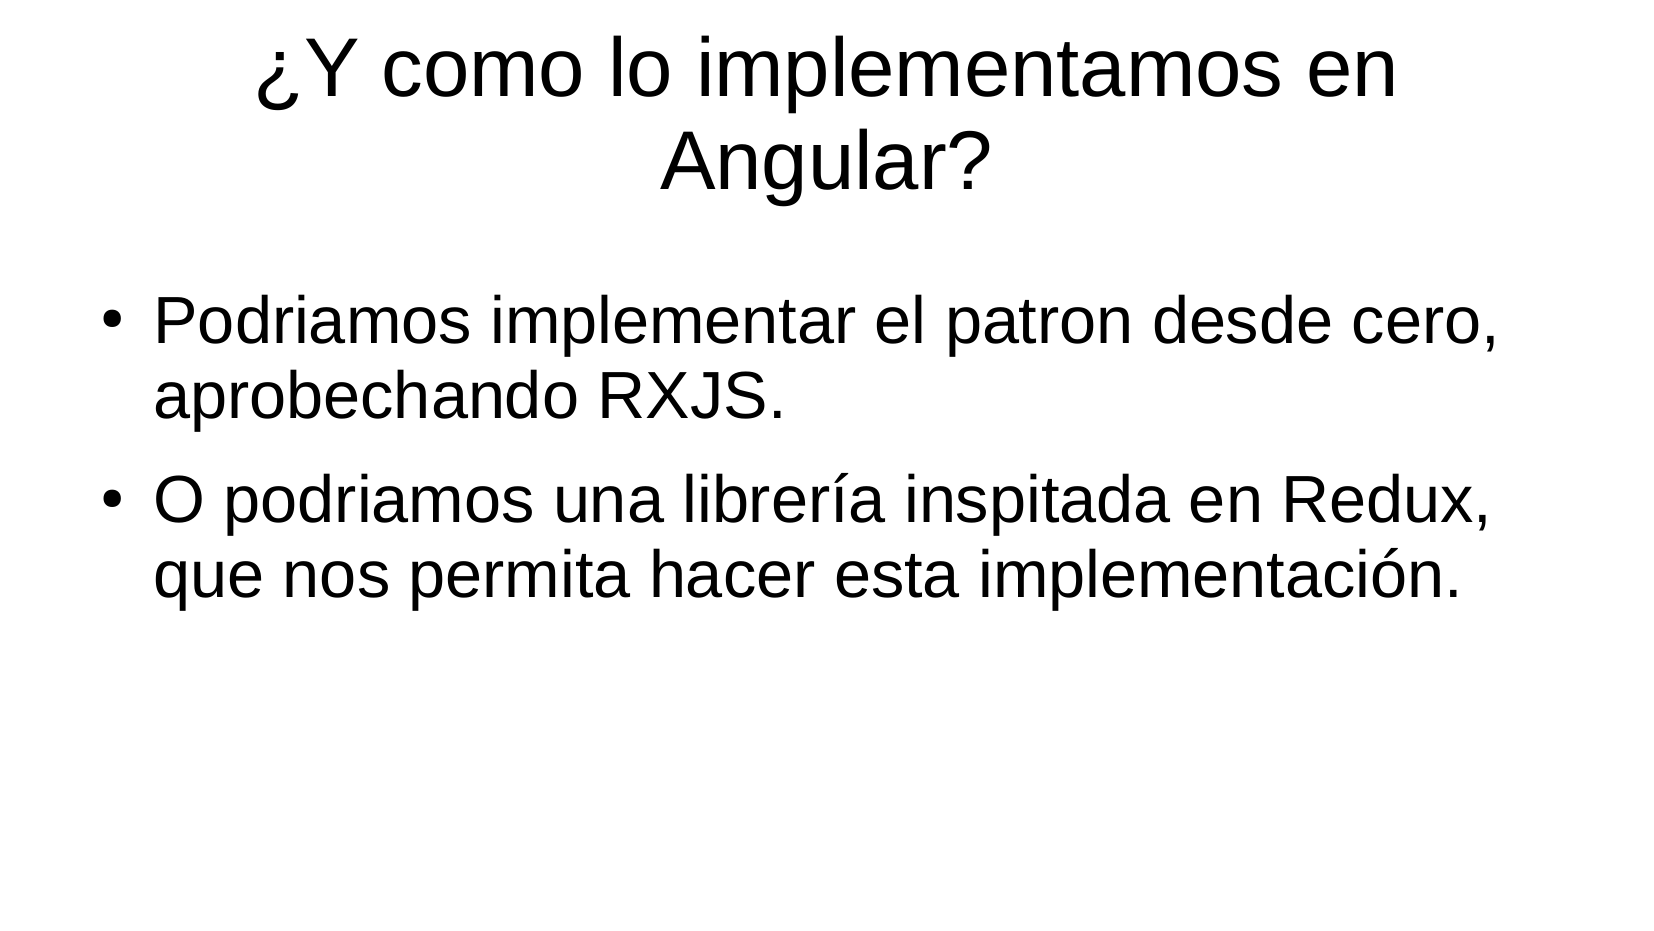

# ¿Y como lo implementamos en Angular?
Podriamos implementar el patron desde cero, aprobechando RXJS.
O podriamos una librería inspitada en Redux, que nos permita hacer esta implementación.